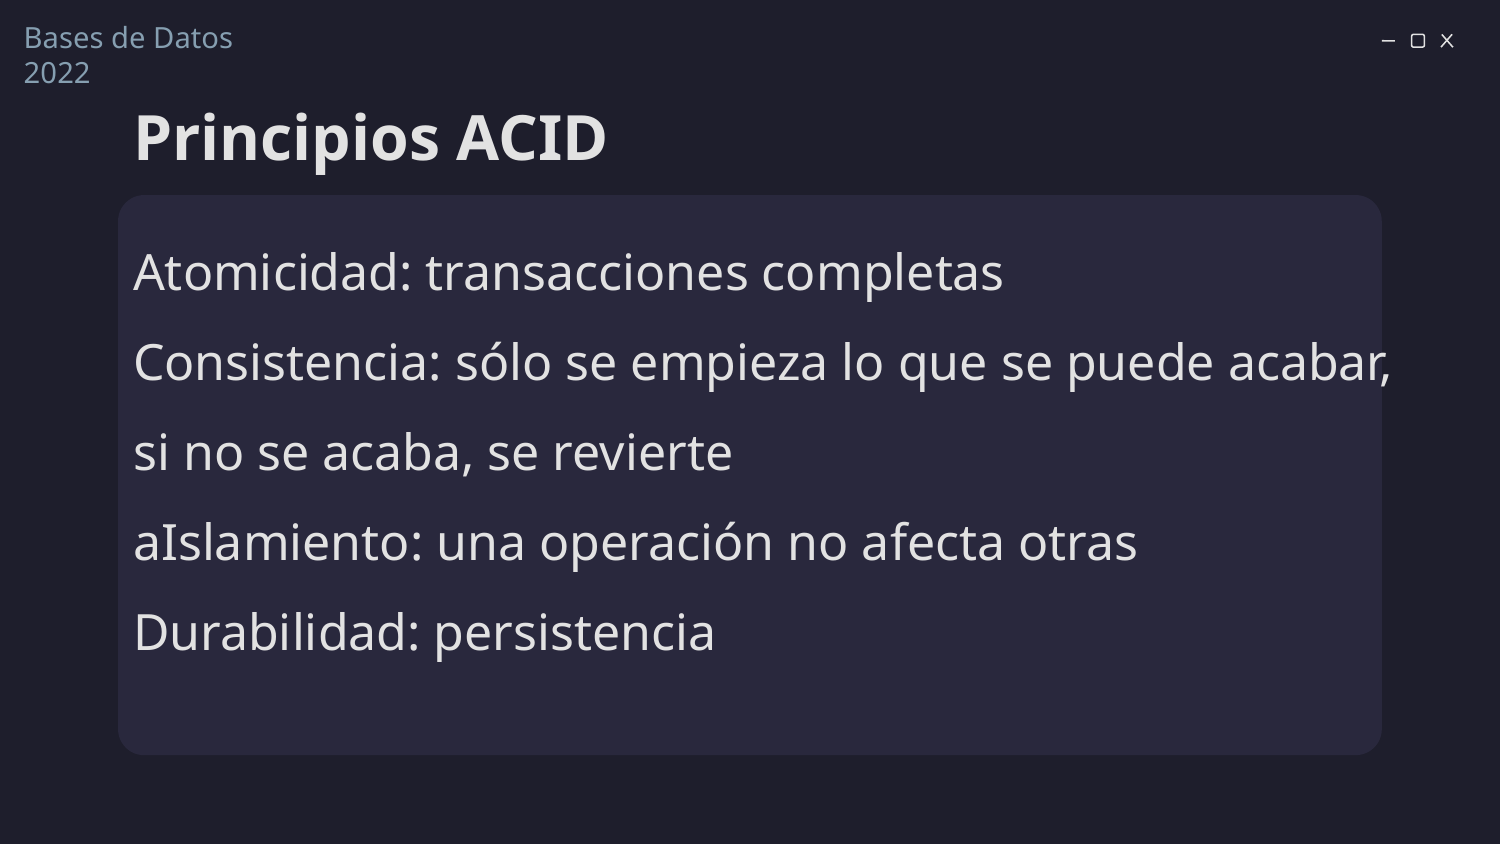

# Principios ACID
Atomicidad: transacciones completas
Consistencia: sólo se empieza lo que se puede acabar, si no se acaba, se revierte
aIslamiento: una operación no afecta otras
Durabilidad: persistencia